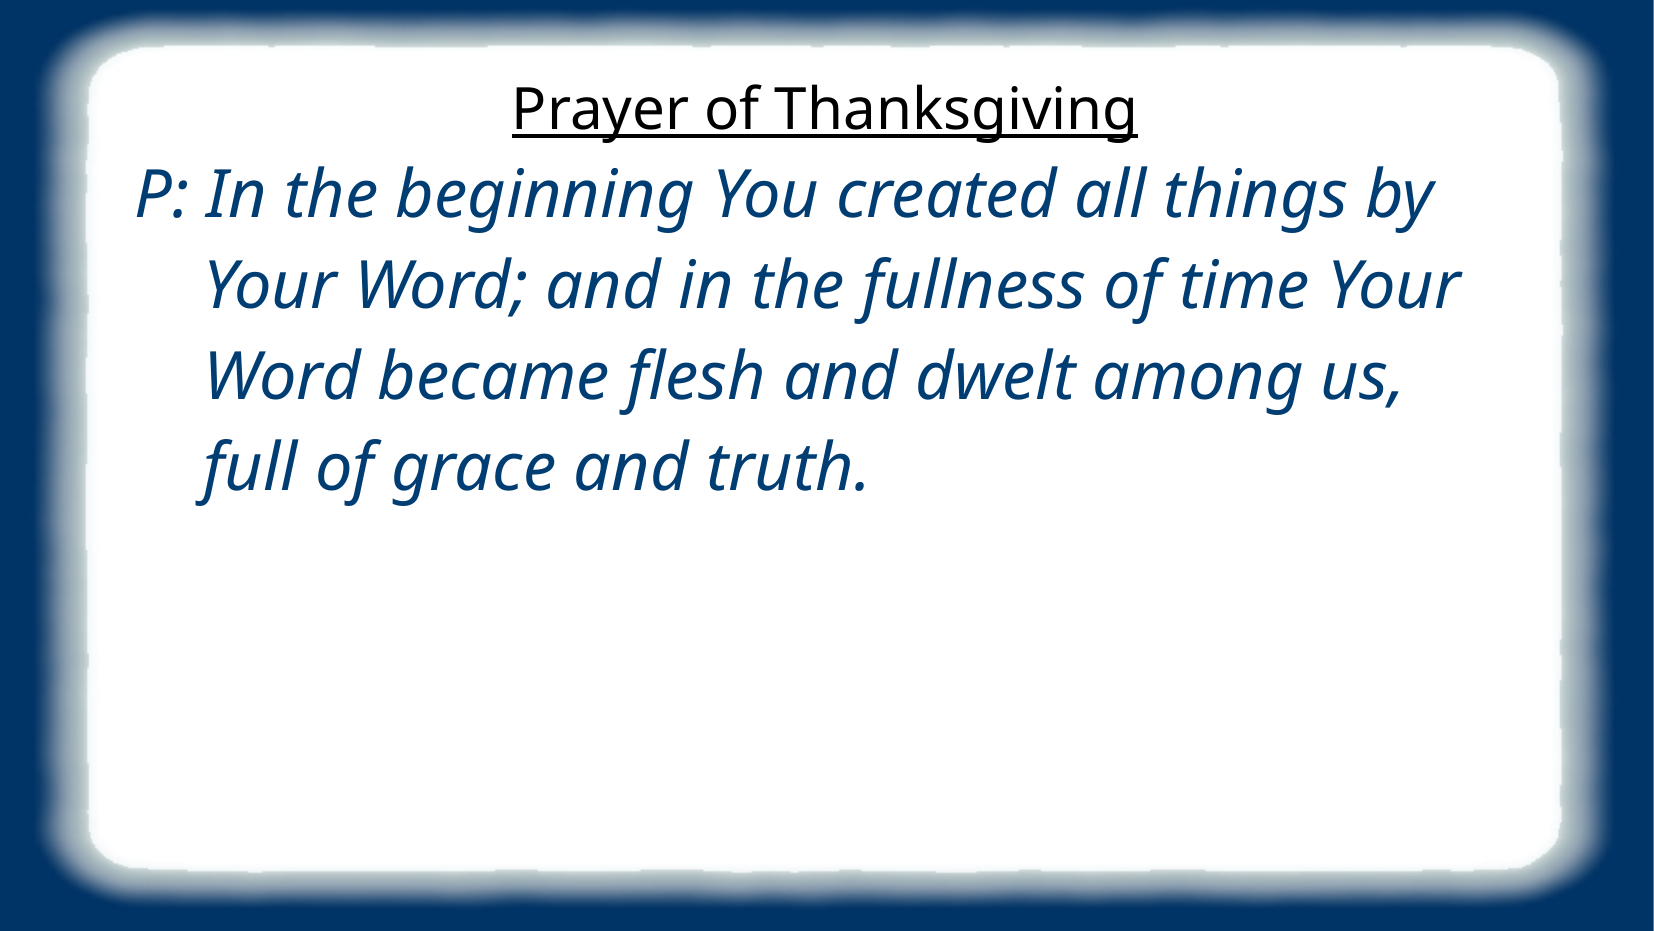

Prayer of Thanksgiving
P: In the beginning You created all things by
 Your Word; and in the fullness of time Your
 Word became flesh and dwelt among us,
 full of grace and truth.